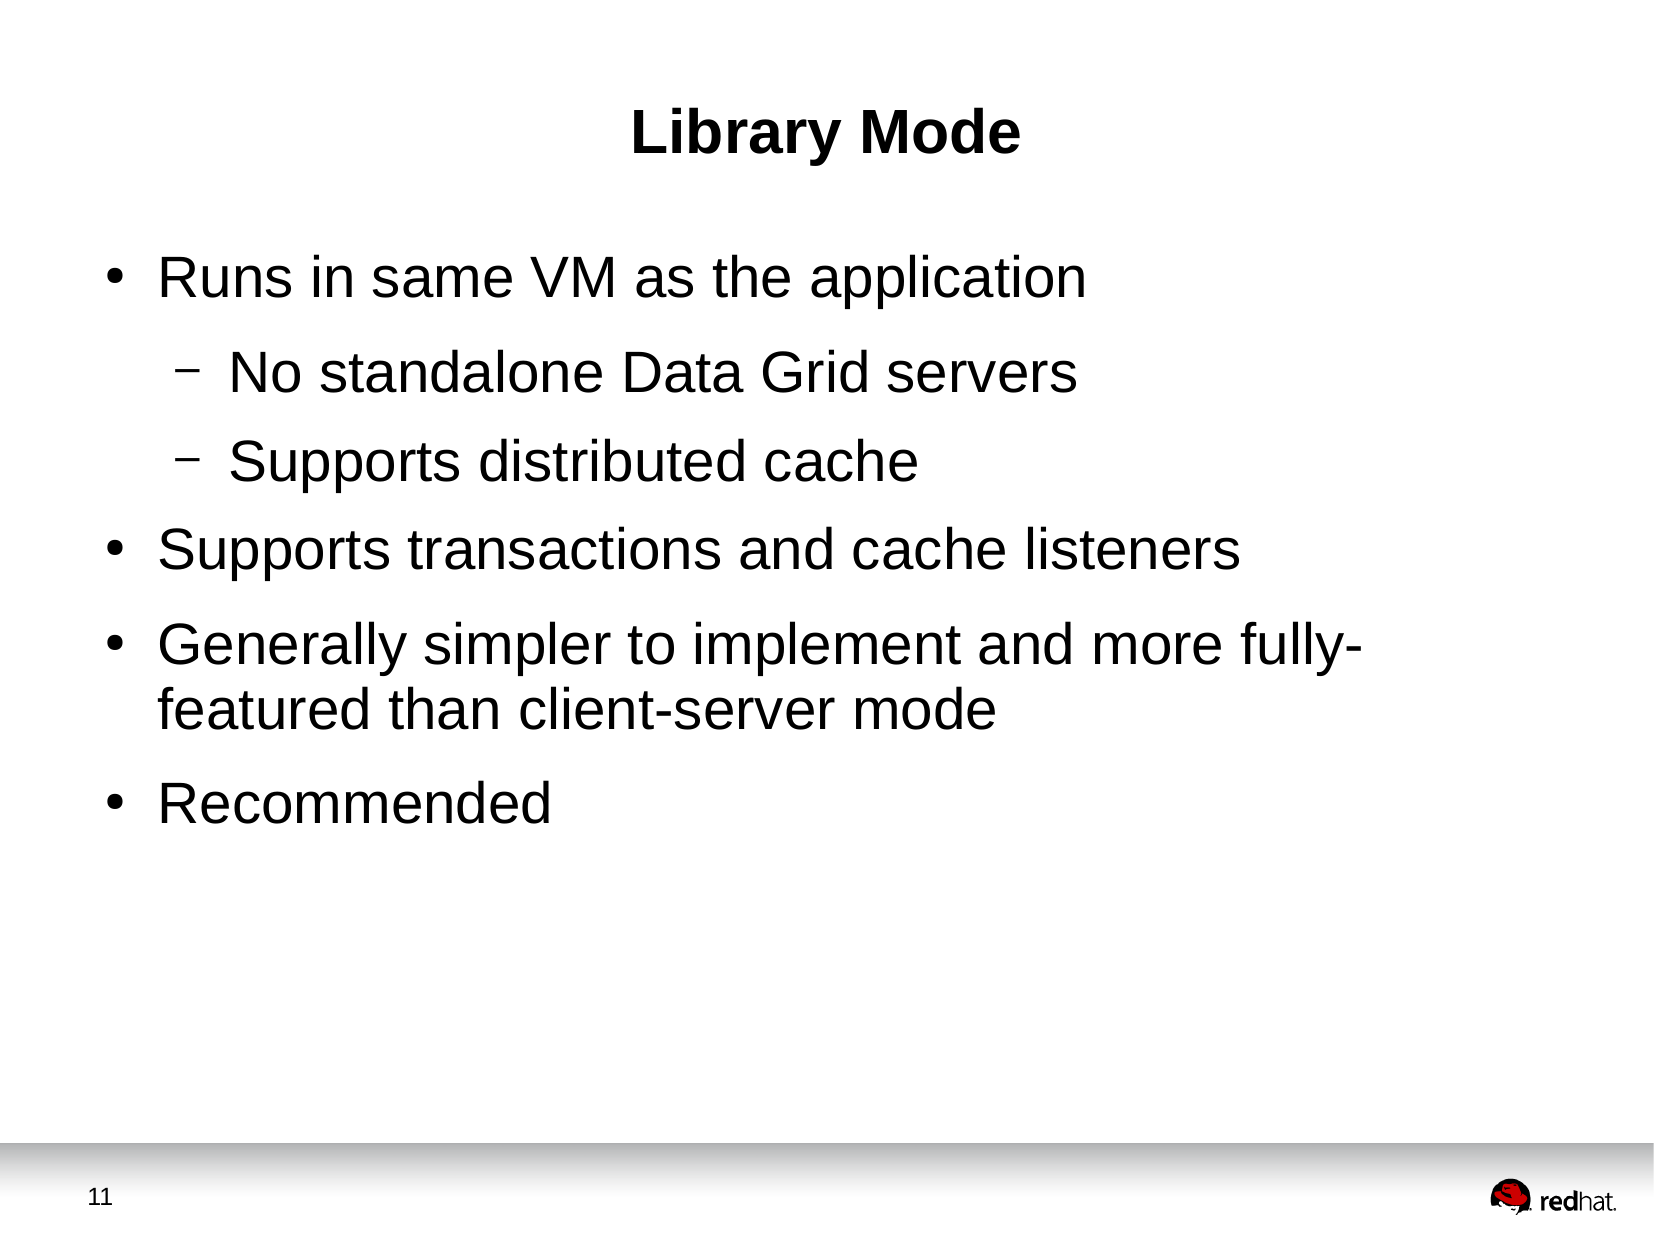

# Library Mode
Runs in same VM as the application
No standalone Data Grid servers
Supports distributed cache
Supports transactions and cache listeners
Generally simpler to implement and more fully-featured than client-server mode
Recommended